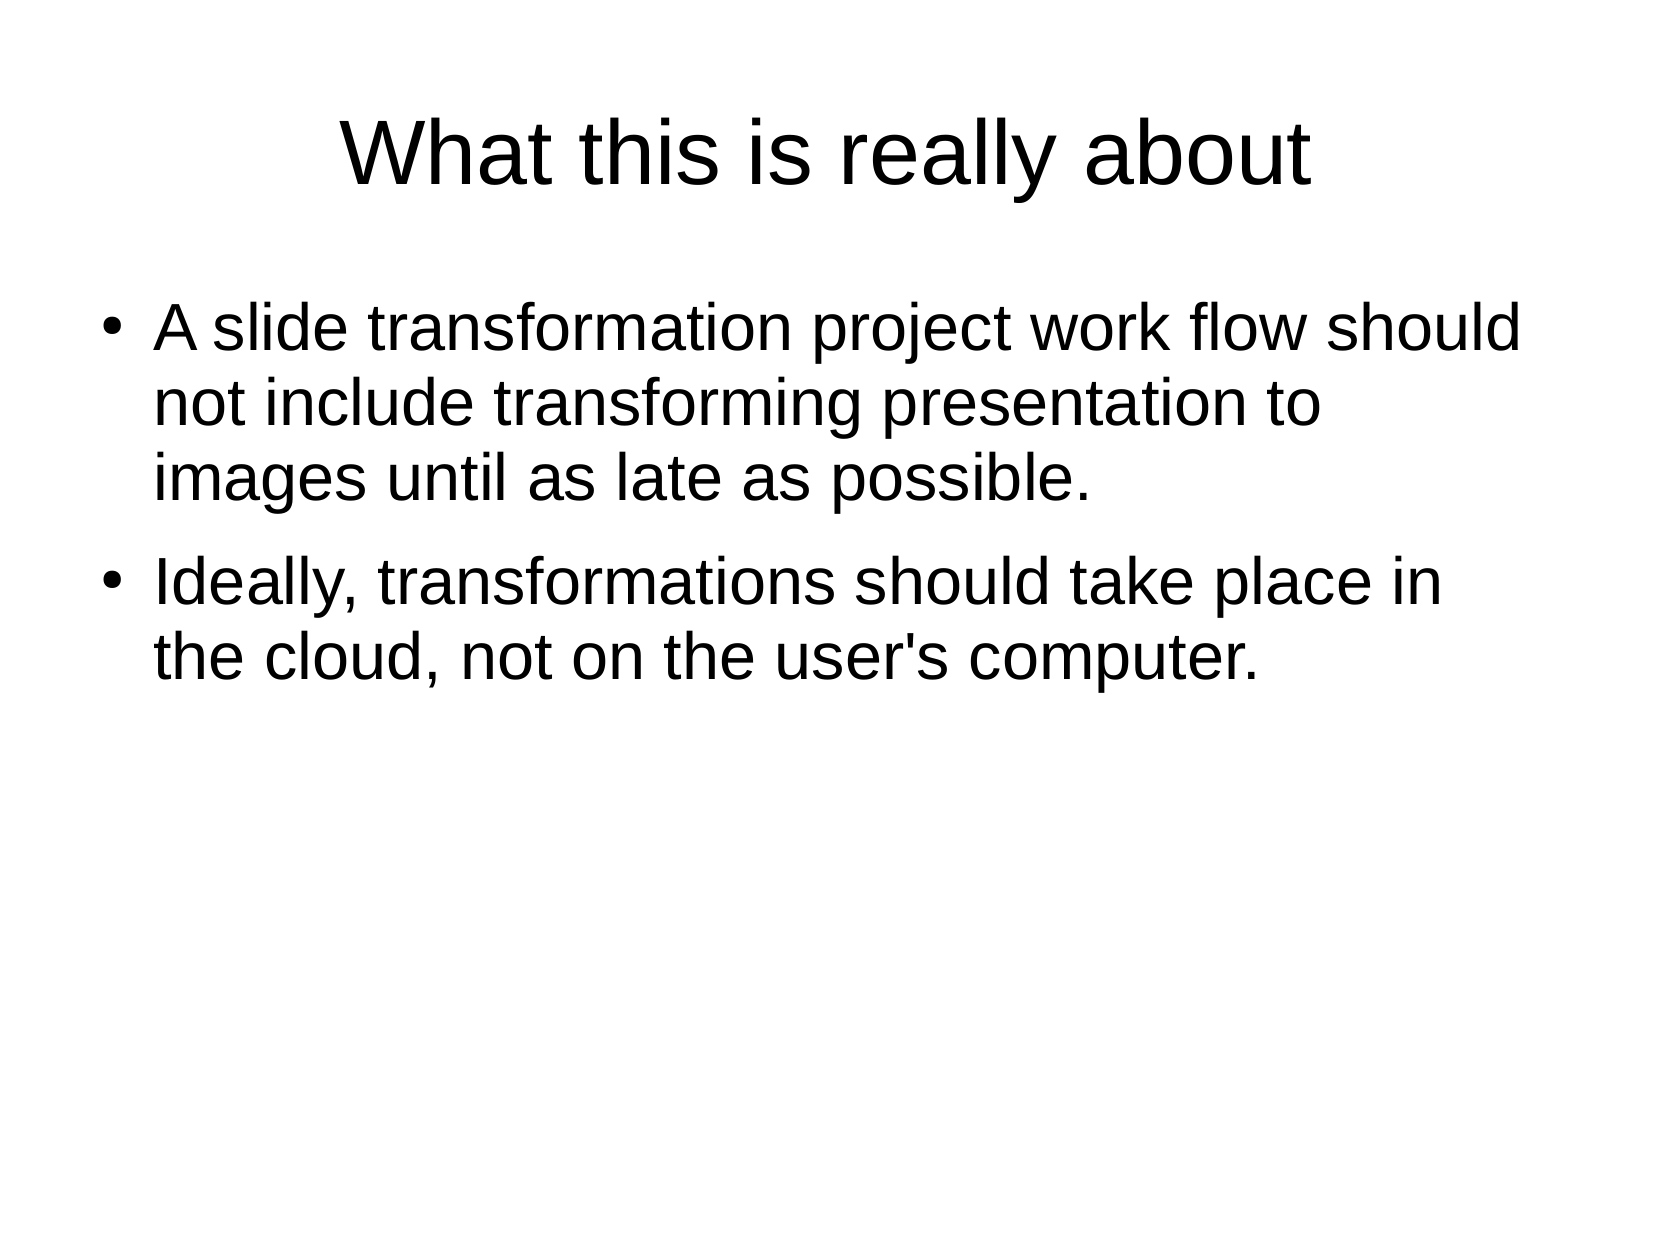

# What this is really about
A slide transformation project work flow should not include transforming presentation to images until as late as possible.
Ideally, transformations should take place in the cloud, not on the user's computer.